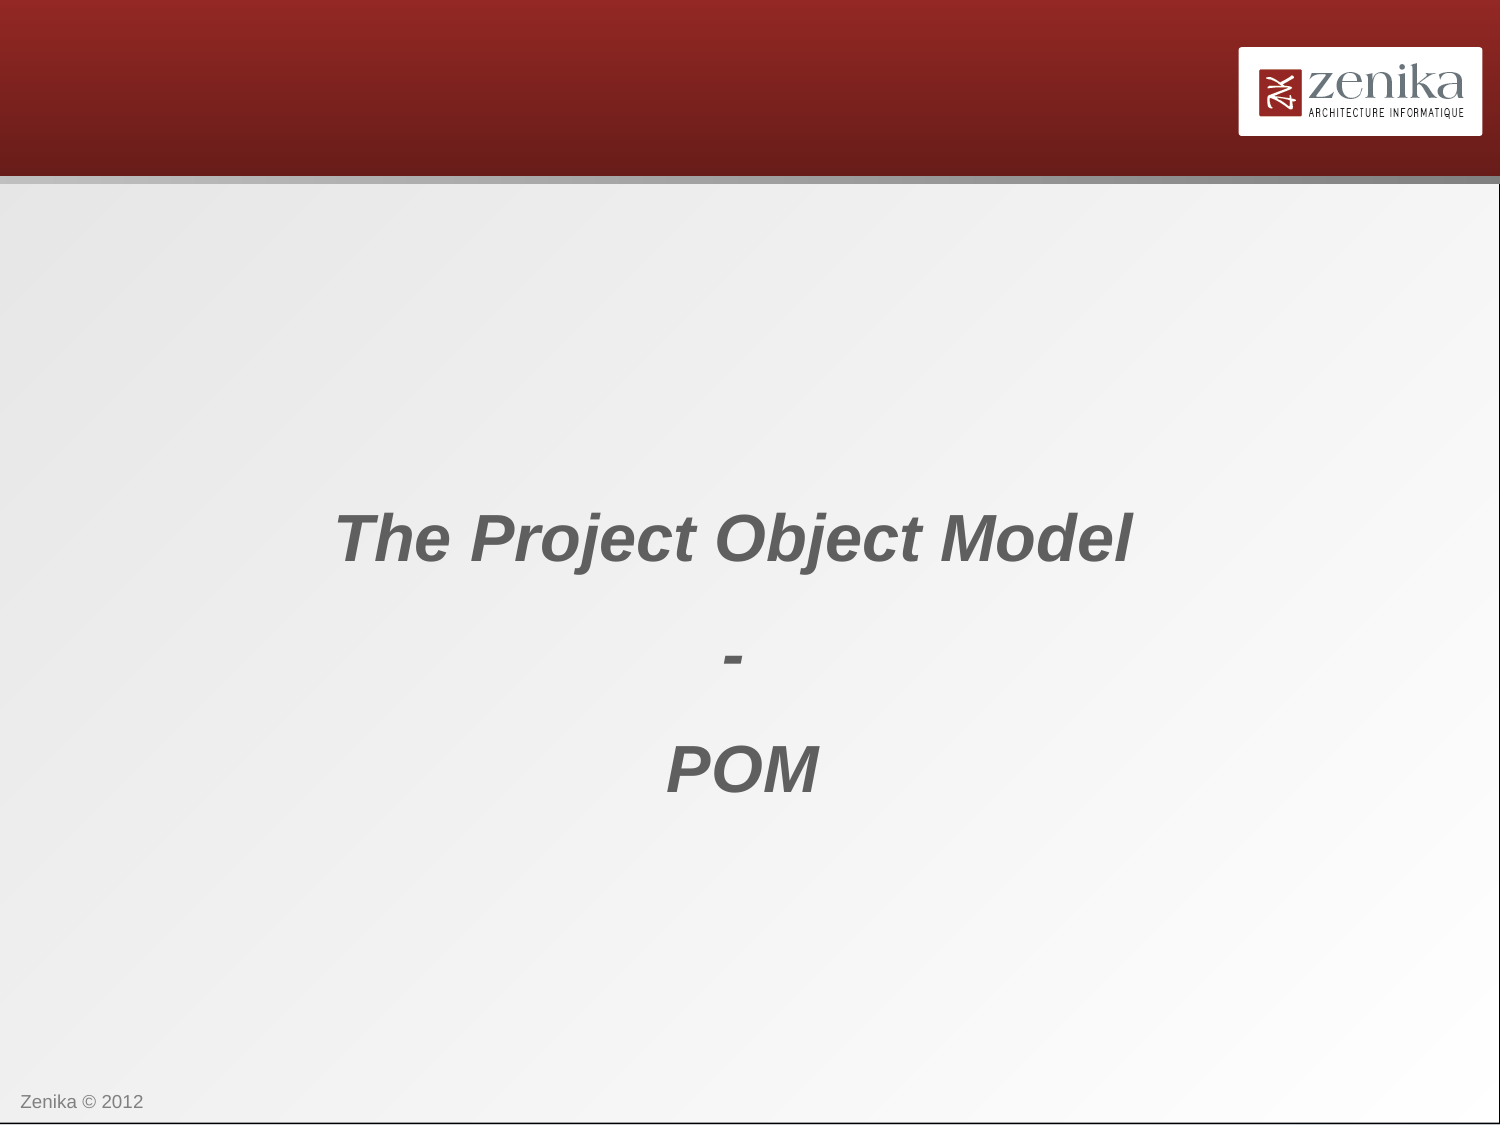

#
The Project Object Model
-
POM